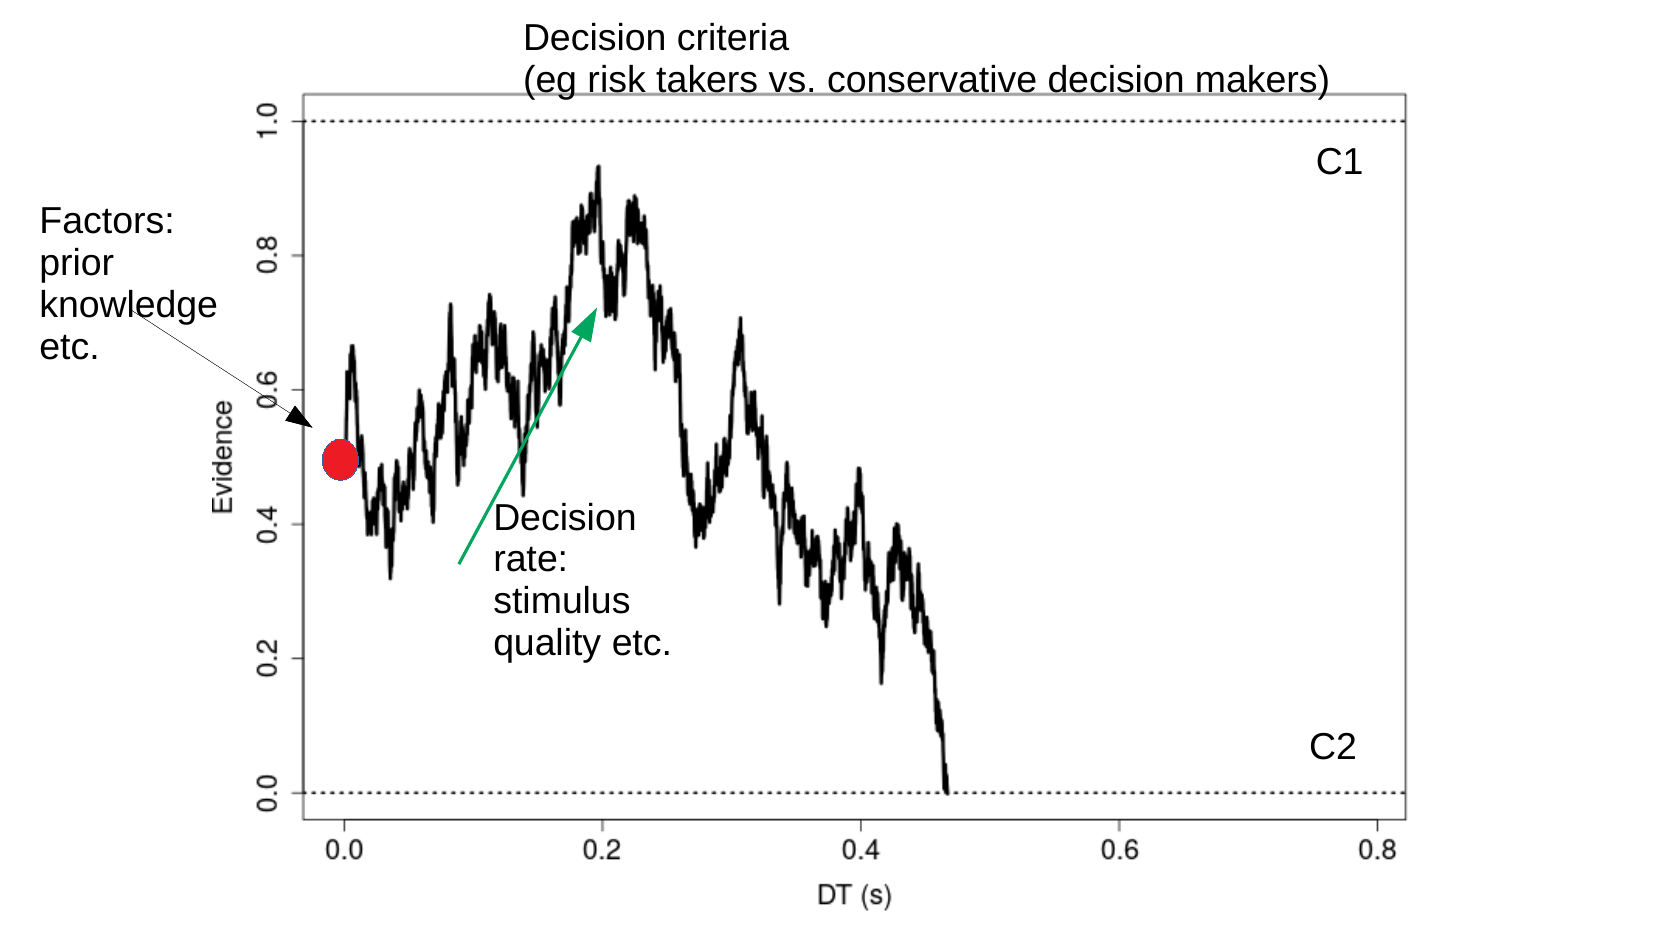

Decision criteria
(eg risk takers vs. conservative decision makers)
C1
Factors: prior knowledge etc.
Decision rate: stimulus quality etc.
C2